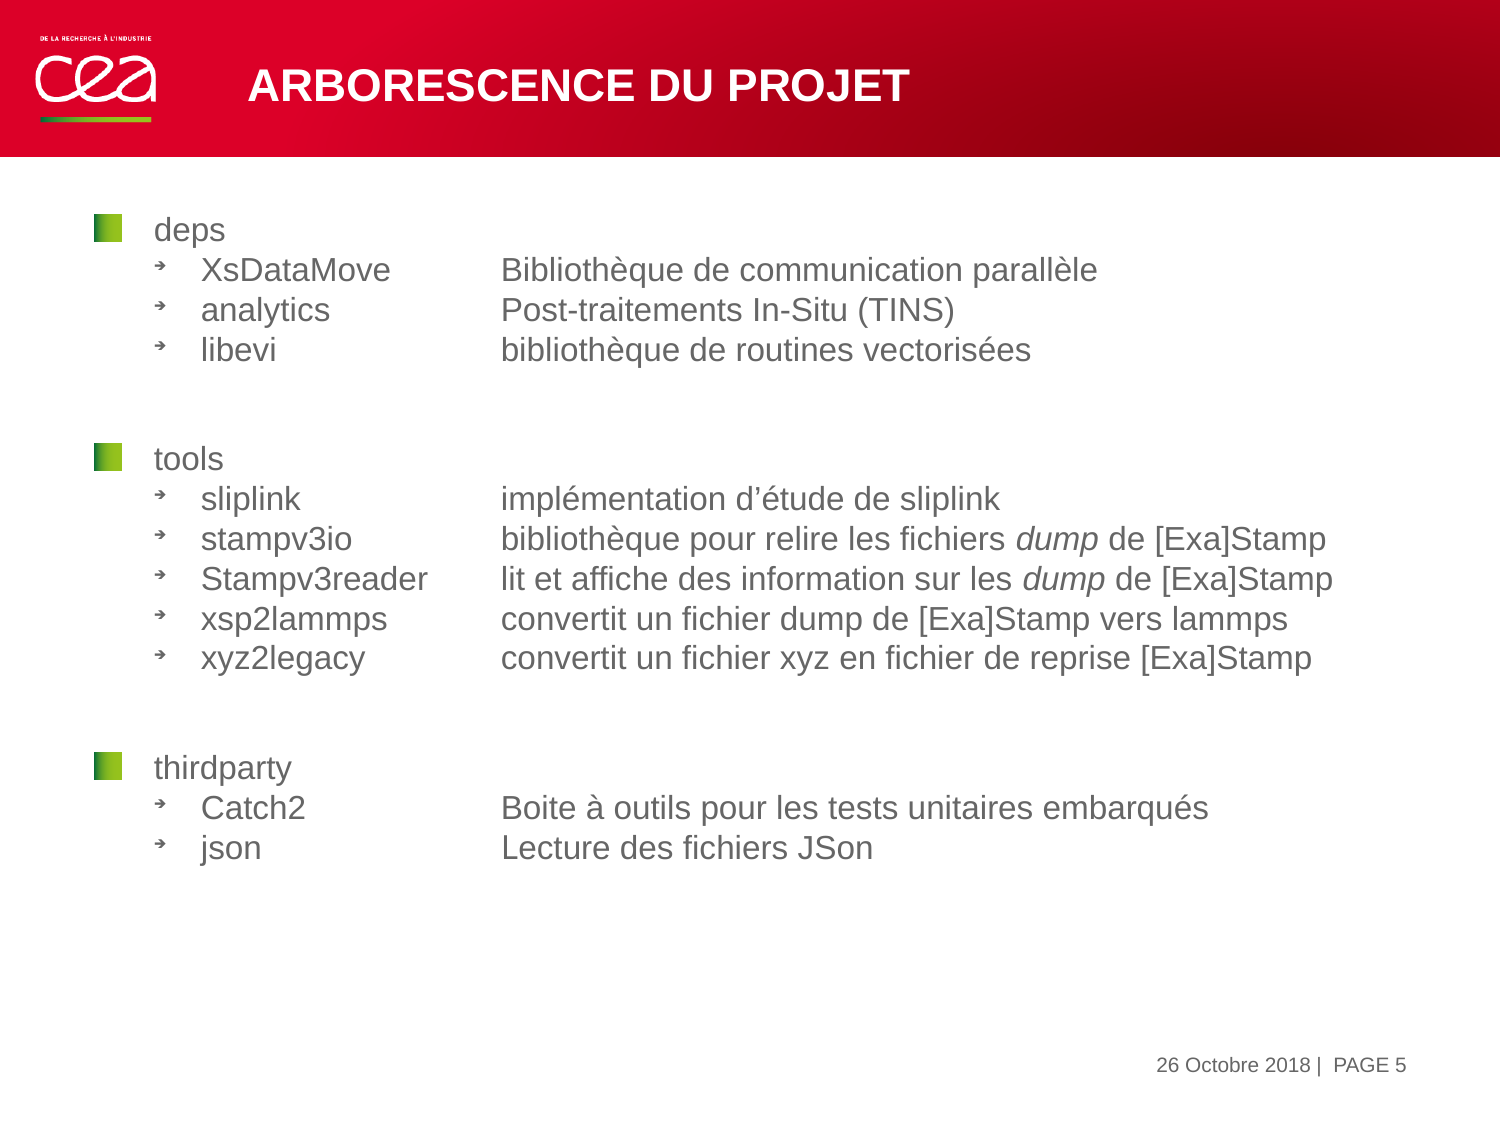

# Arborescence du projet
deps
XsDataMove		Bibliothèque de communication parallèle
analytics			Post-traitements In-Situ (TINS)
libevi			bibliothèque de routines vectorisées
tools
sliplink			implémentation d’étude de sliplink
stampv3io		bibliothèque pour relire les fichiers dump de [Exa]Stamp
Stampv3reader 	lit et affiche des information sur les dump de [Exa]Stamp
xsp2lammps 		convertit un fichier dump de [Exa]Stamp vers lammps
xyz2legacy		convertit un fichier xyz en fichier de reprise [Exa]Stamp
thirdparty
Catch2			Boite à outils pour les tests unitaires embarqués
json				Lecture des fichiers JSon
| PAGE
26 Octobre 2018